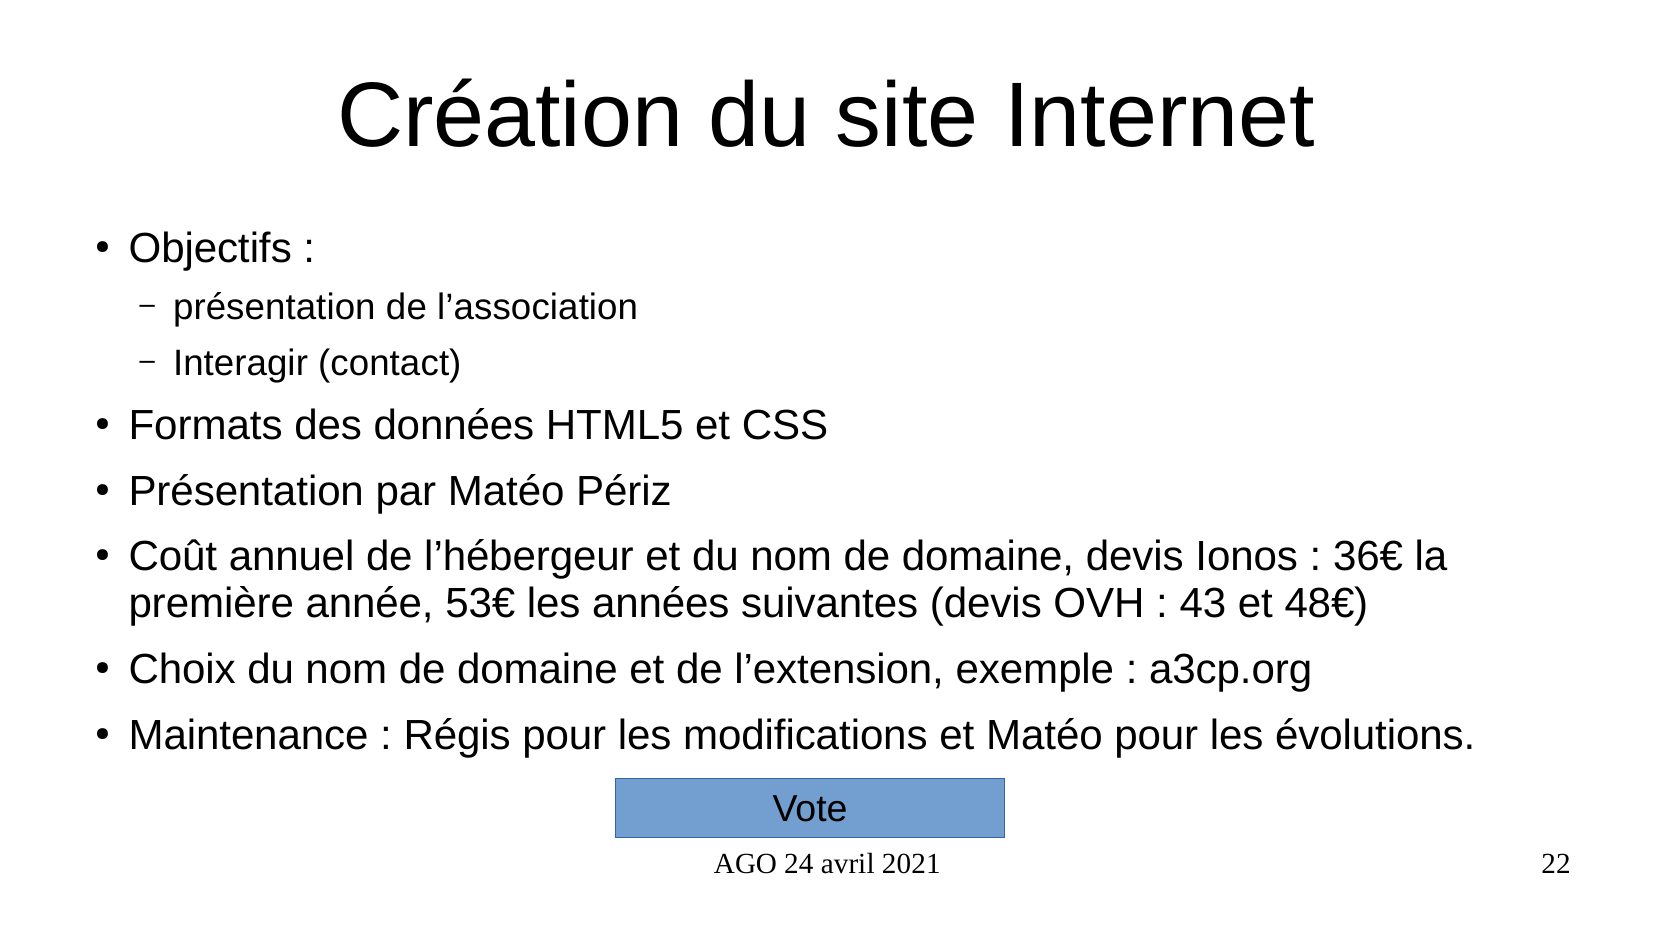

# Création du site Internet
Objectifs :
présentation de l’association
Interagir (contact)
Formats des données HTML5 et CSS
Présentation par Matéo Périz
Coût annuel de l’hébergeur et du nom de domaine, devis Ionos : 36€ la première année, 53€ les années suivantes (devis OVH : 43 et 48€)
Choix du nom de domaine et de l’extension, exemple : a3cp.org
Maintenance : Régis pour les modifications et Matéo pour les évolutions.
Vote
AGO 24 avril 2021
22